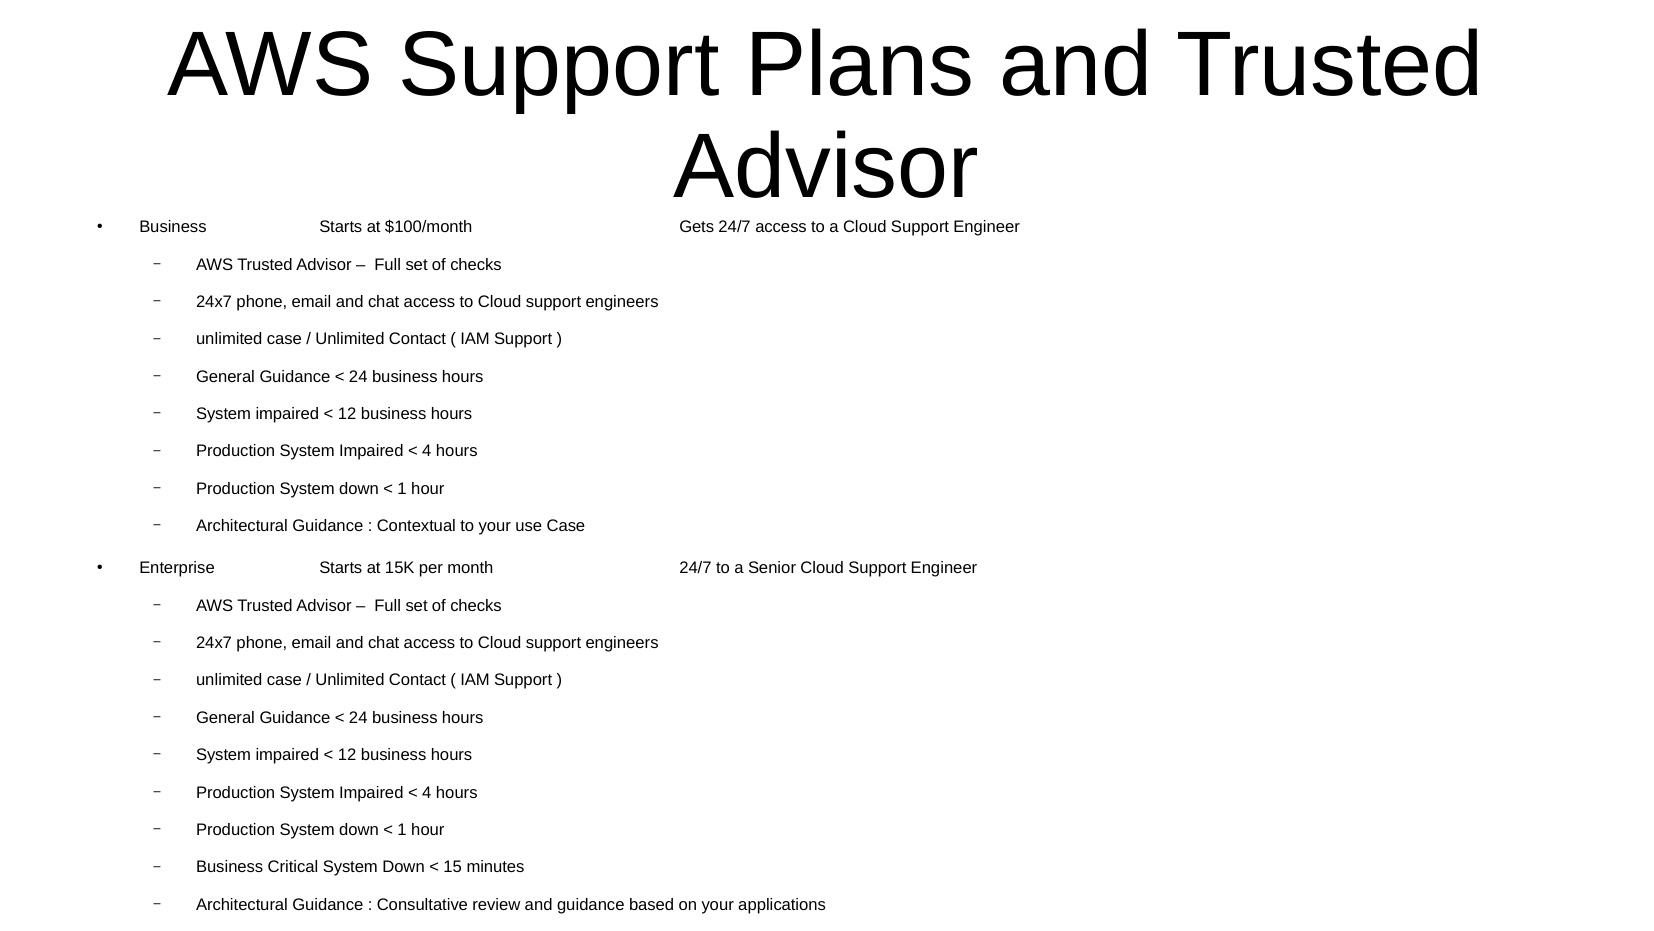

# AWS Support Plans and Trusted Advisor
Business		Starts at $100/month				Gets 24/7 access to a Cloud Support Engineer
AWS Trusted Advisor – Full set of checks
24x7 phone, email and chat access to Cloud support engineers
unlimited case / Unlimited Contact ( IAM Support )
General Guidance < 24 business hours
System impaired < 12 business hours
Production System Impaired < 4 hours
Production System down < 1 hour
Architectural Guidance : Contextual to your use Case
Enterprise		Starts at 15K per month				24/7 to a Senior Cloud Support Engineer
AWS Trusted Advisor – Full set of checks
24x7 phone, email and chat access to Cloud support engineers
unlimited case / Unlimited Contact ( IAM Support )
General Guidance < 24 business hours
System impaired < 12 business hours
Production System Impaired < 4 hours
Production System down < 1 hour
Business Critical System Down < 15 minutes
Architectural Guidance : Consultative review and guidance based on your applications